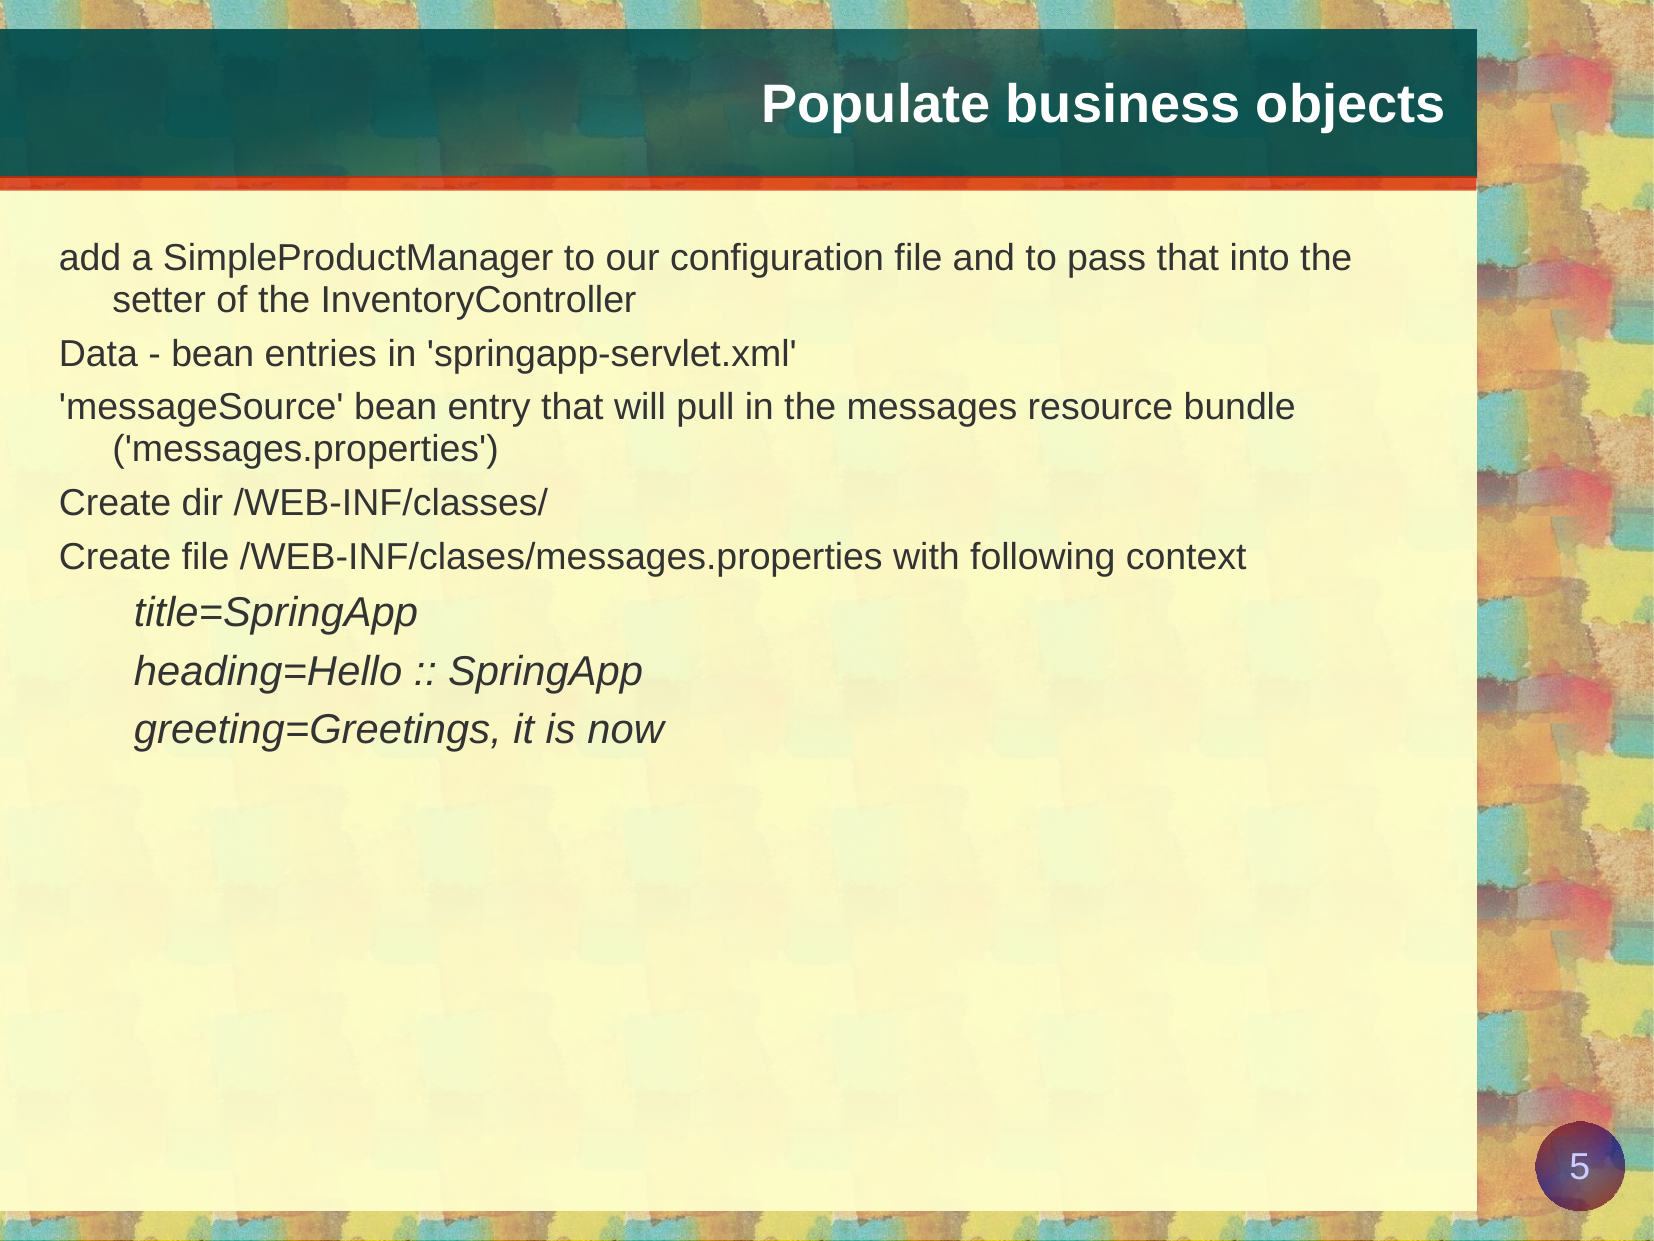

# Populate business objects
add a SimpleProductManager to our configuration file and to pass that into the setter of the InventoryController
Data - bean entries in 'springapp-servlet.xml'
'messageSource' bean entry that will pull in the messages resource bundle ('messages.properties')
Create dir /WEB-INF/classes/
Create file /WEB-INF/clases/messages.properties with following context
title=SpringApp
heading=Hello :: SpringApp
greeting=Greetings, it is now